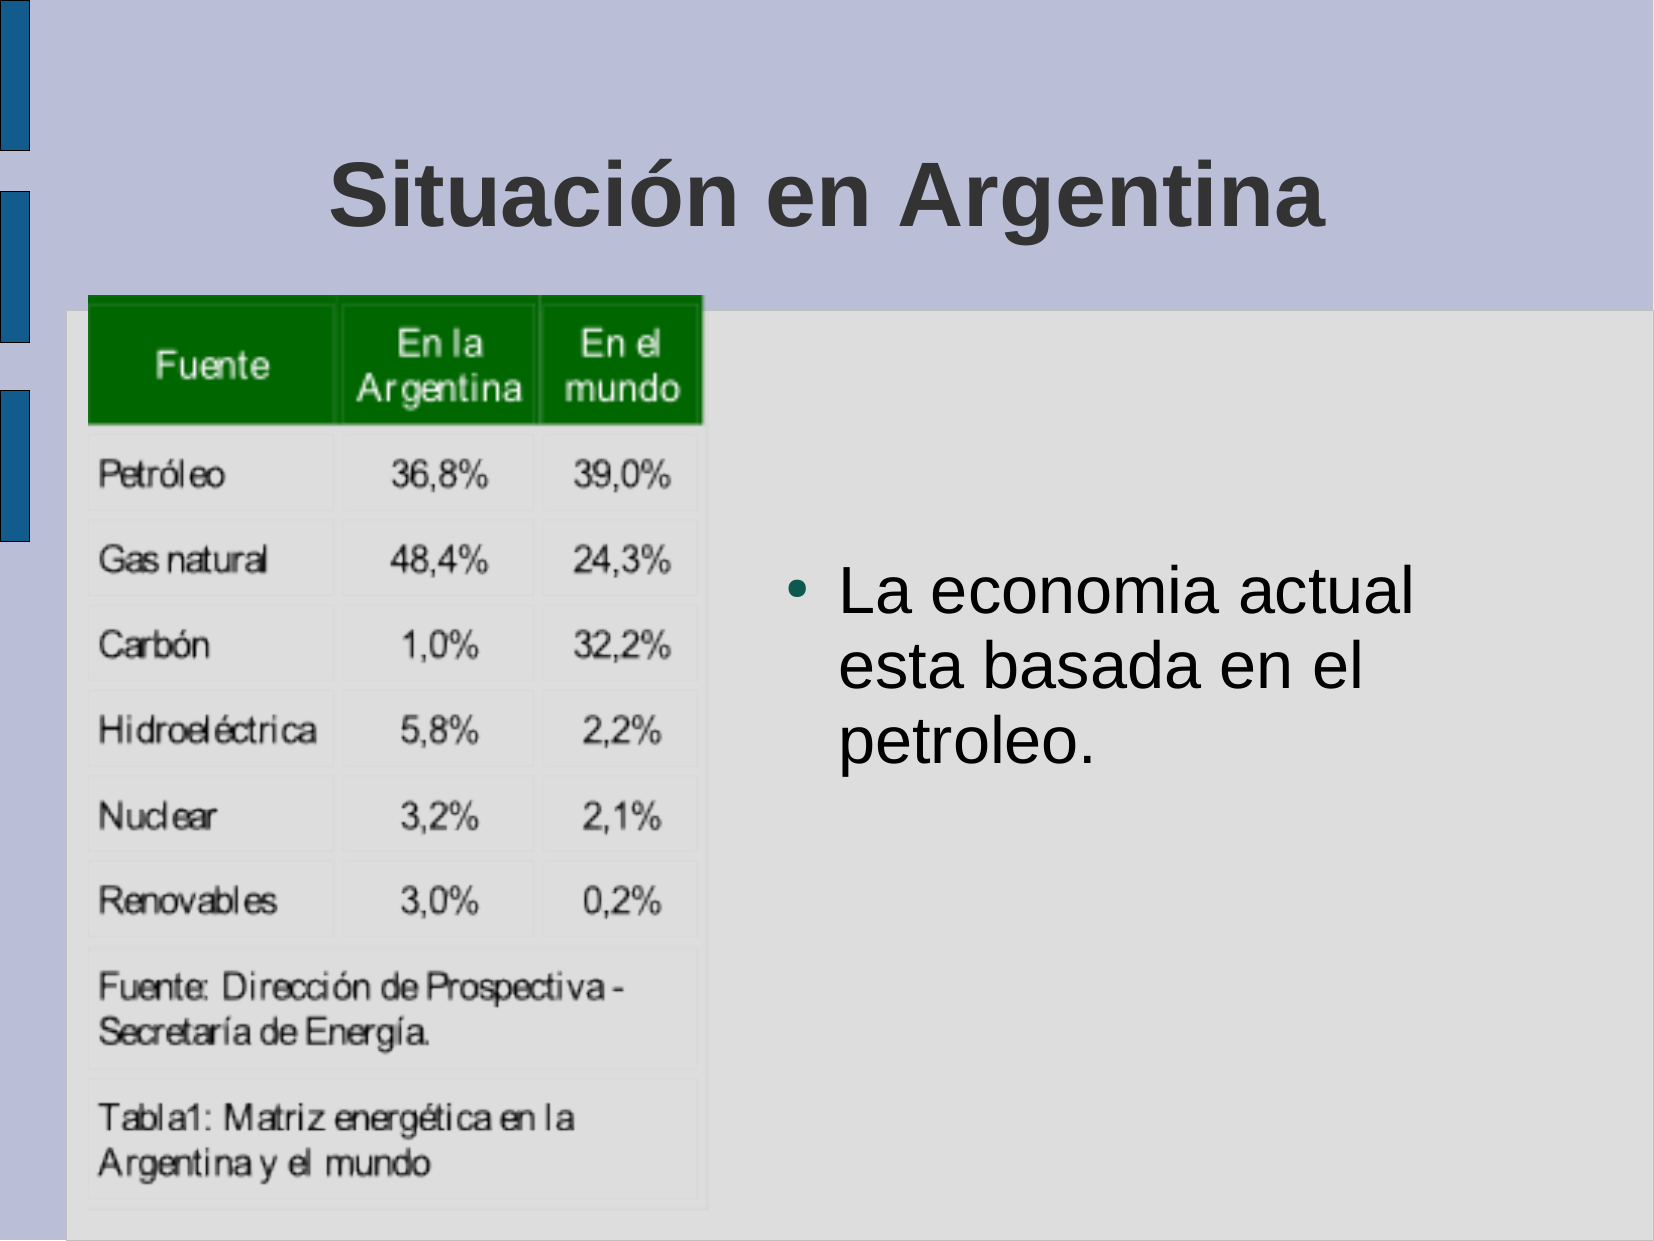

# Situación en Argentina
La economia actual esta basada en el petroleo.